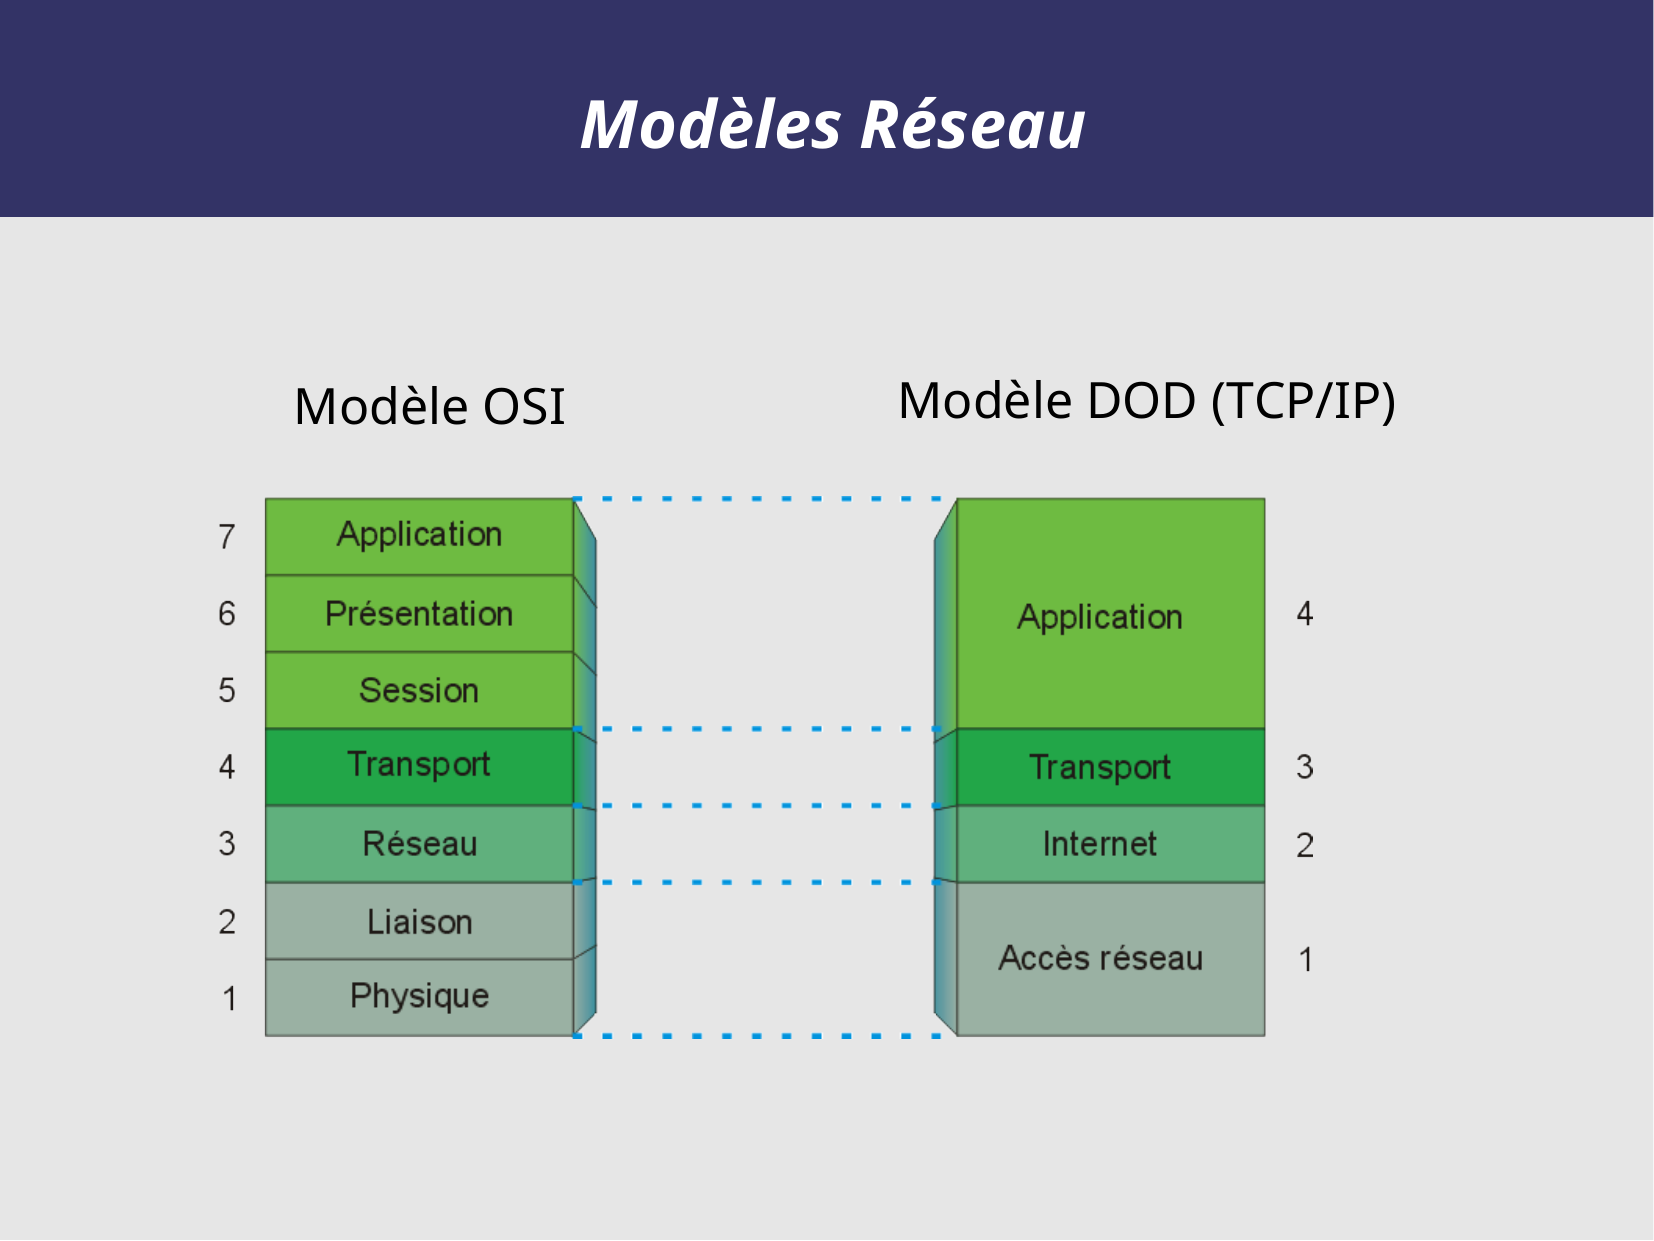

# Modèles Réseau
Modèle DOD (TCP/IP)
Modèle OSI